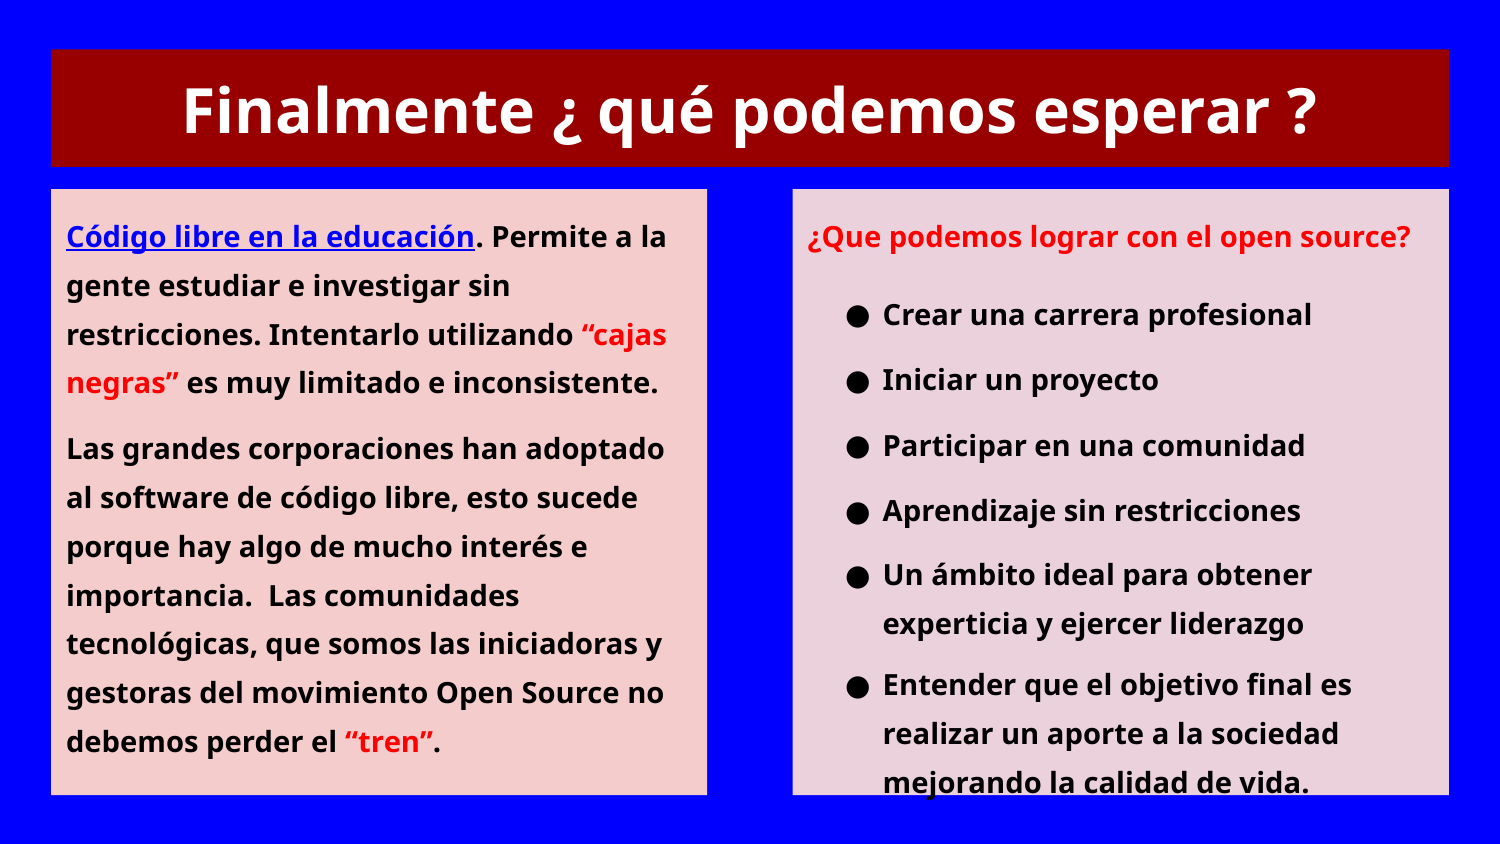

# Finalmente ¿ qué podemos esperar ?
Código libre en la educación. Permite a la gente estudiar e investigar sin restricciones. Intentarlo utilizando “cajas negras” es muy limitado e inconsistente.
Las grandes corporaciones han adoptado al software de código libre, esto sucede porque hay algo de mucho interés e importancia. Las comunidades tecnológicas, que somos las iniciadoras y gestoras del movimiento Open Source no debemos perder el “tren”.
¿Que podemos lograr con el open source?
Crear una carrera profesional
Iniciar un proyecto
Participar en una comunidad
Aprendizaje sin restricciones
Un ámbito ideal para obtener experticia y ejercer liderazgo
Entender que el objetivo final es realizar un aporte a la sociedad mejorando la calidad de vida.